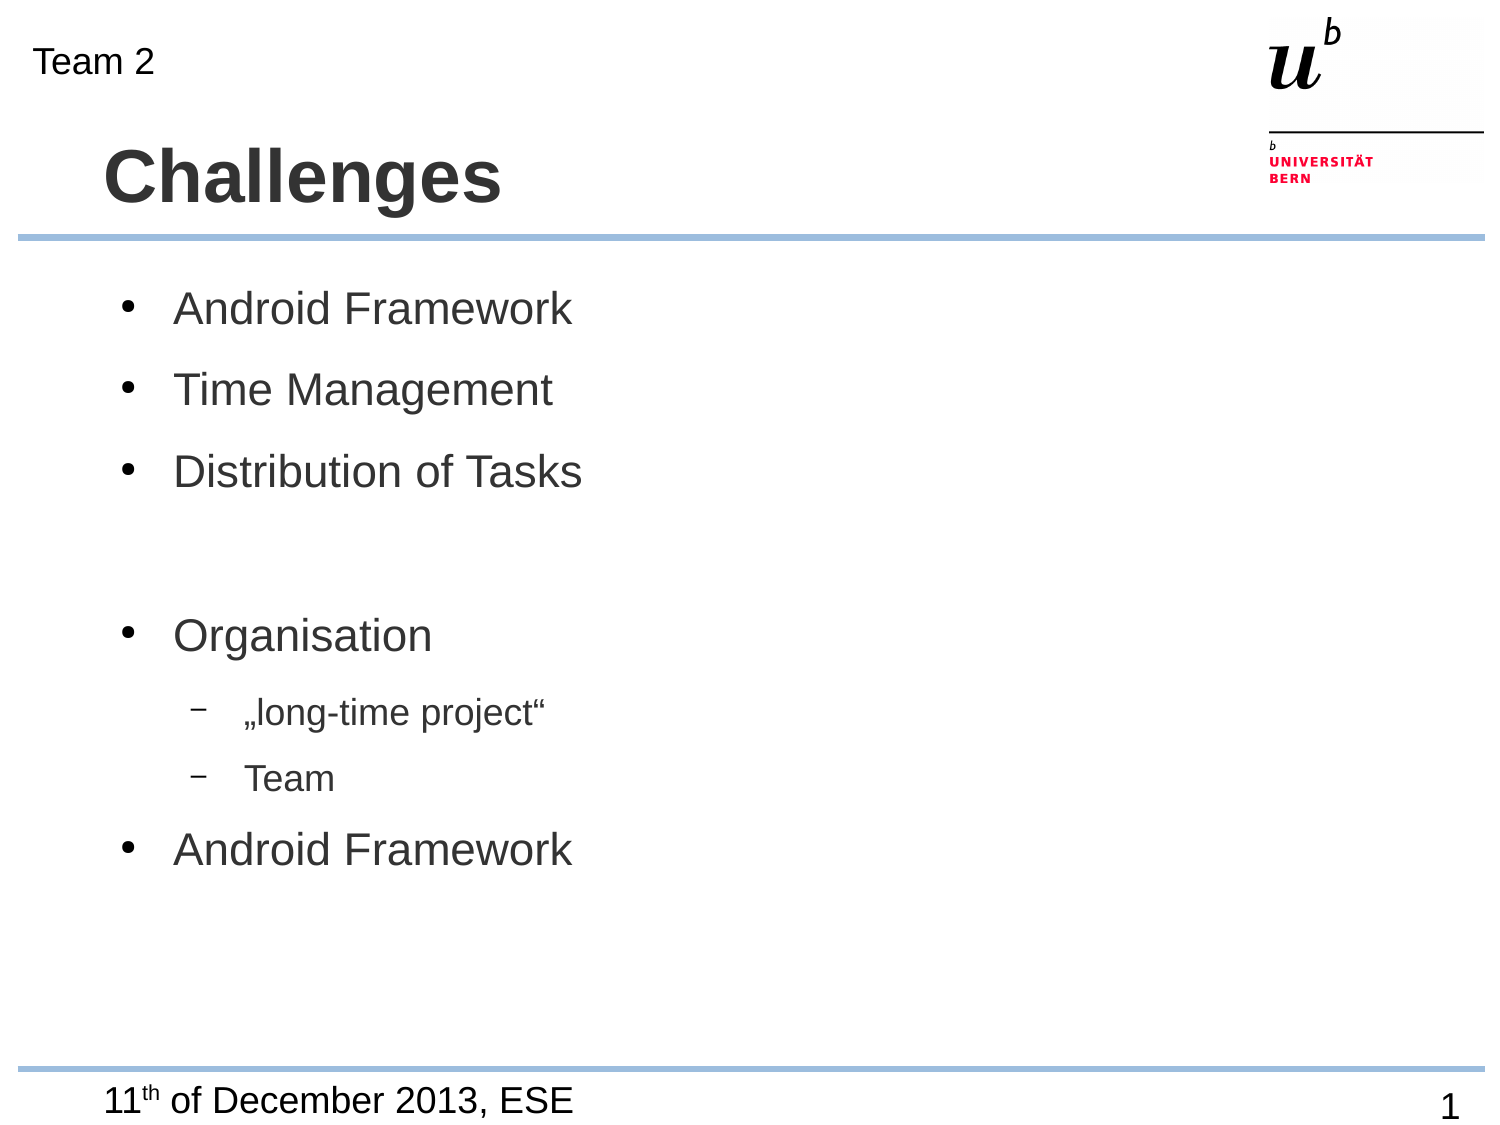

Team 2
# Challenges
Android Framework
Time Management
Distribution of Tasks
Organisation
„long-time project“
Team
Android Framework
11th of December 2013, ESE